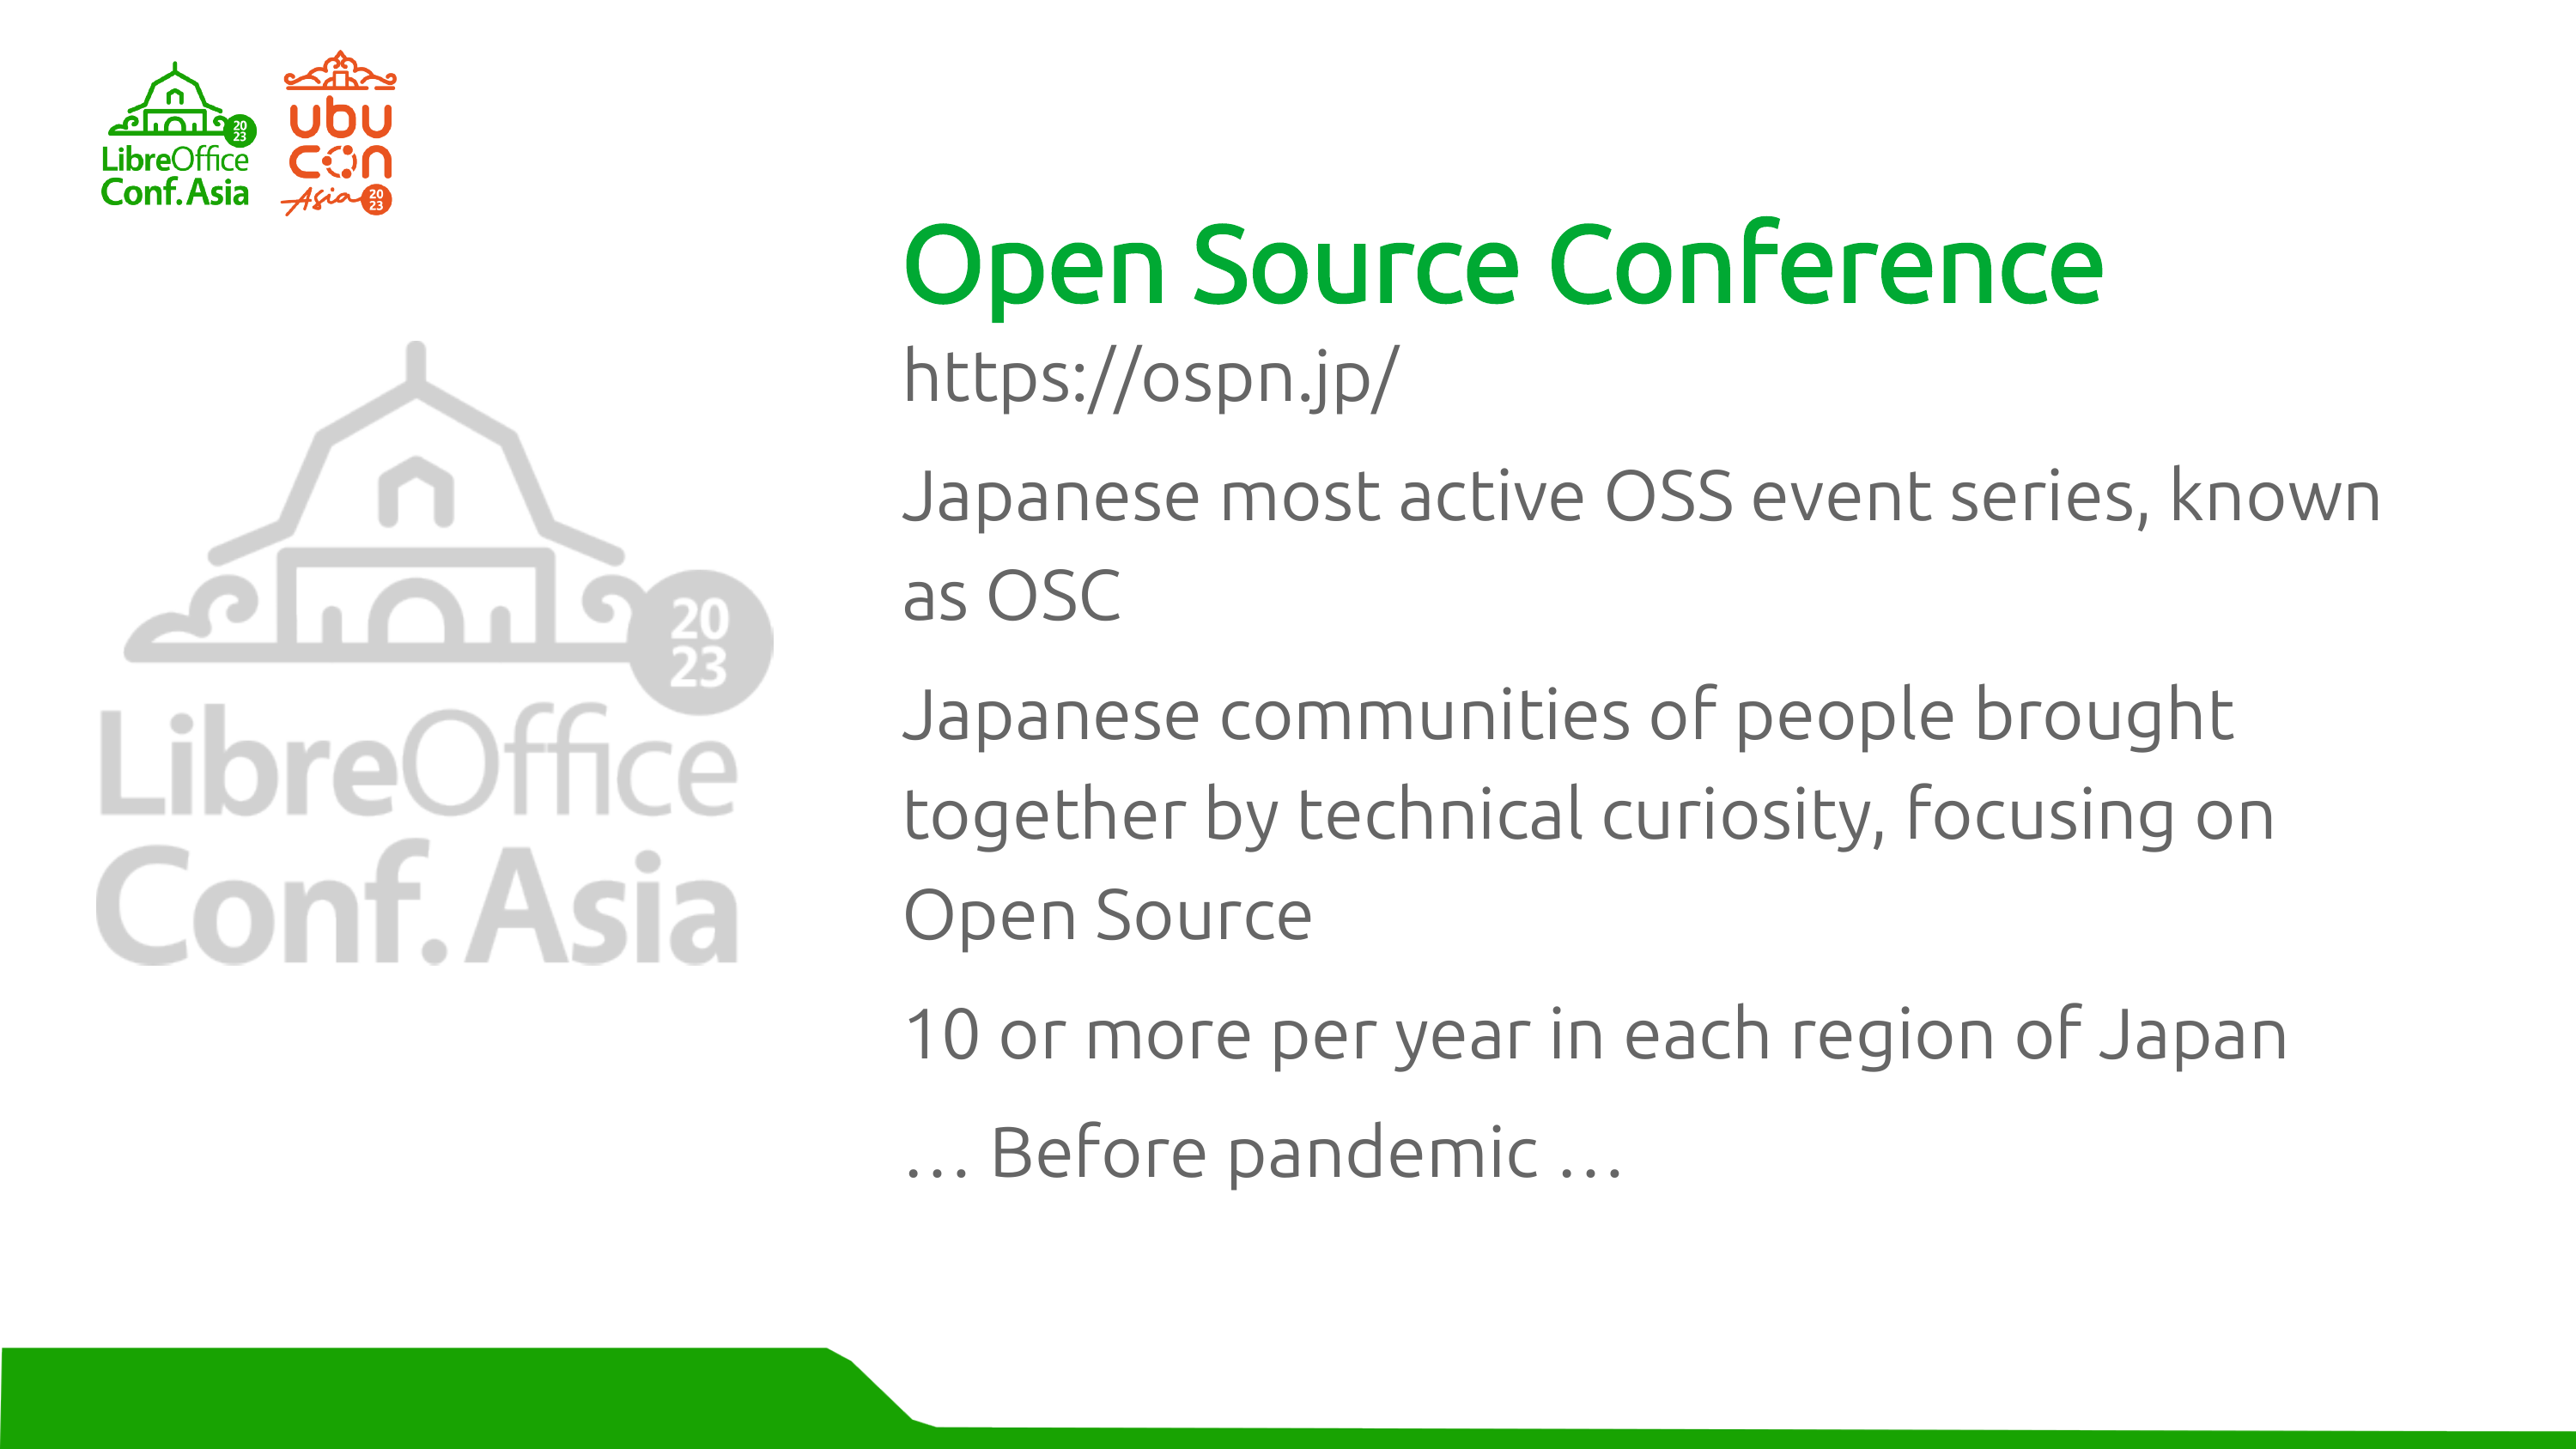

Open Source Conference
# https://ospn.jp/
Japanese most active OSS event series, known as OSC
Japanese communities of people brought together by technical curiosity, focusing on Open Source
10 or more per year in each region of Japan
… Before pandemic …